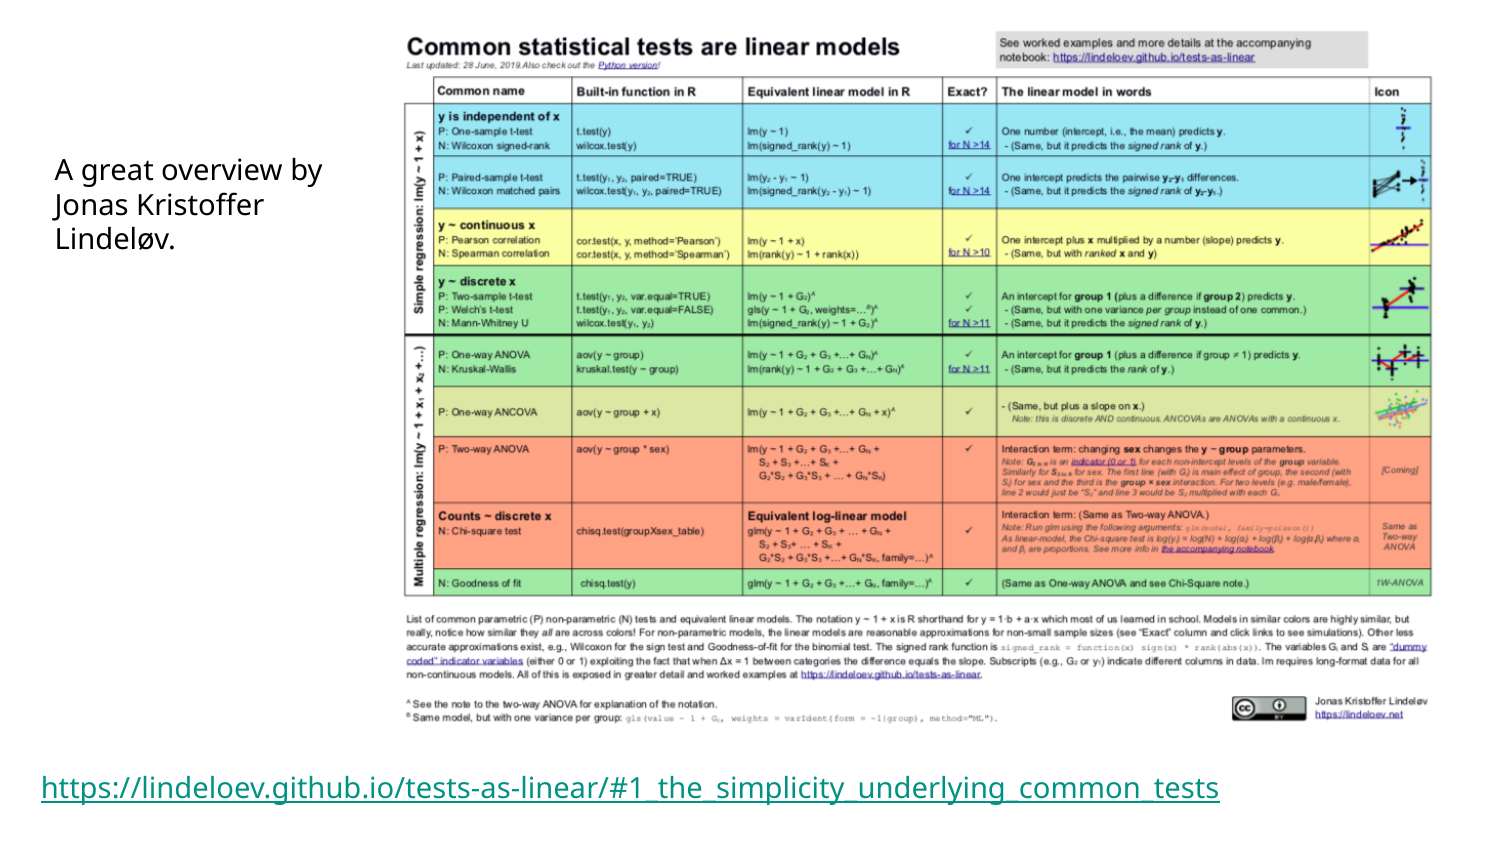

A great overview by Jonas Kristoffer Lindeløv.
https://lindeloev.github.io/tests-as-linear/#1_the_simplicity_underlying_common_tests